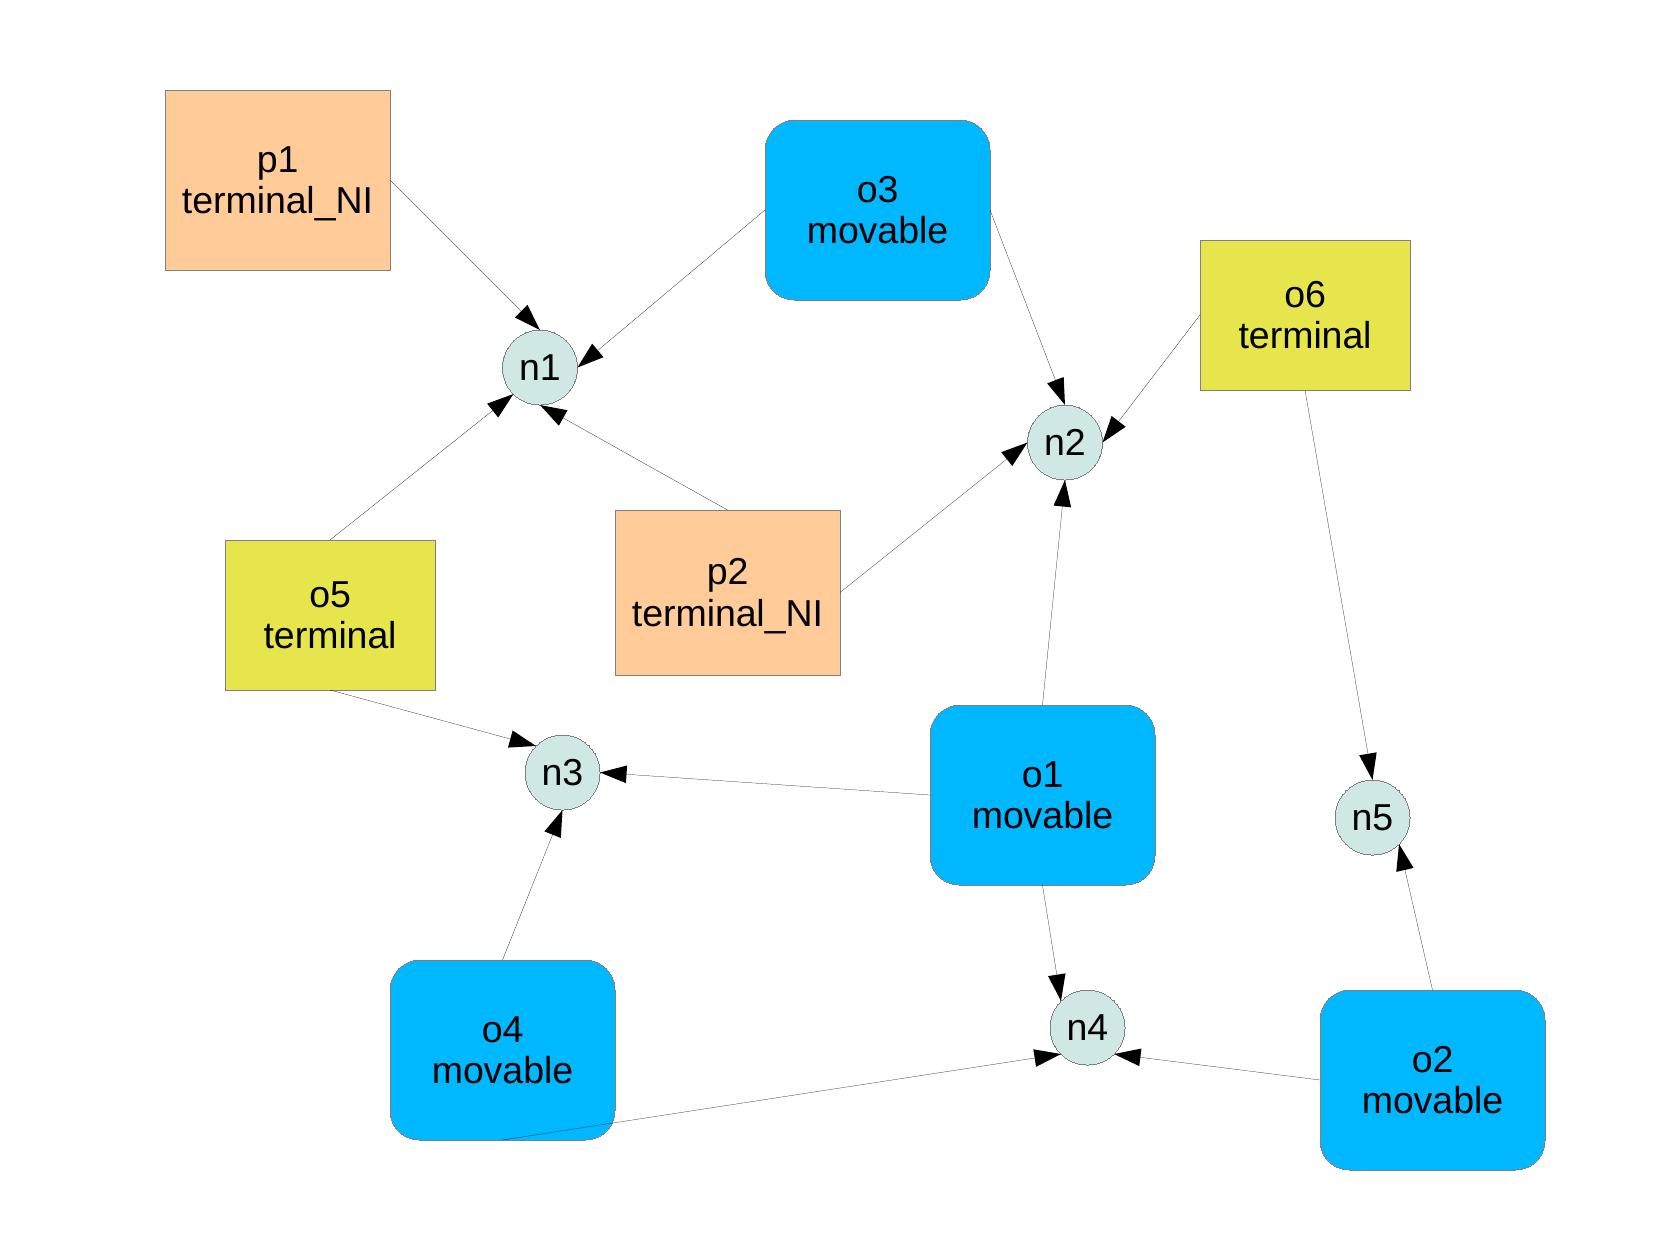

p1
terminal_NI
o3
movable
o6
terminal
n1
n2
p2
terminal_NI
o5
terminal
o1
movable
n3
n5
o4
movable
n4
o2
movable